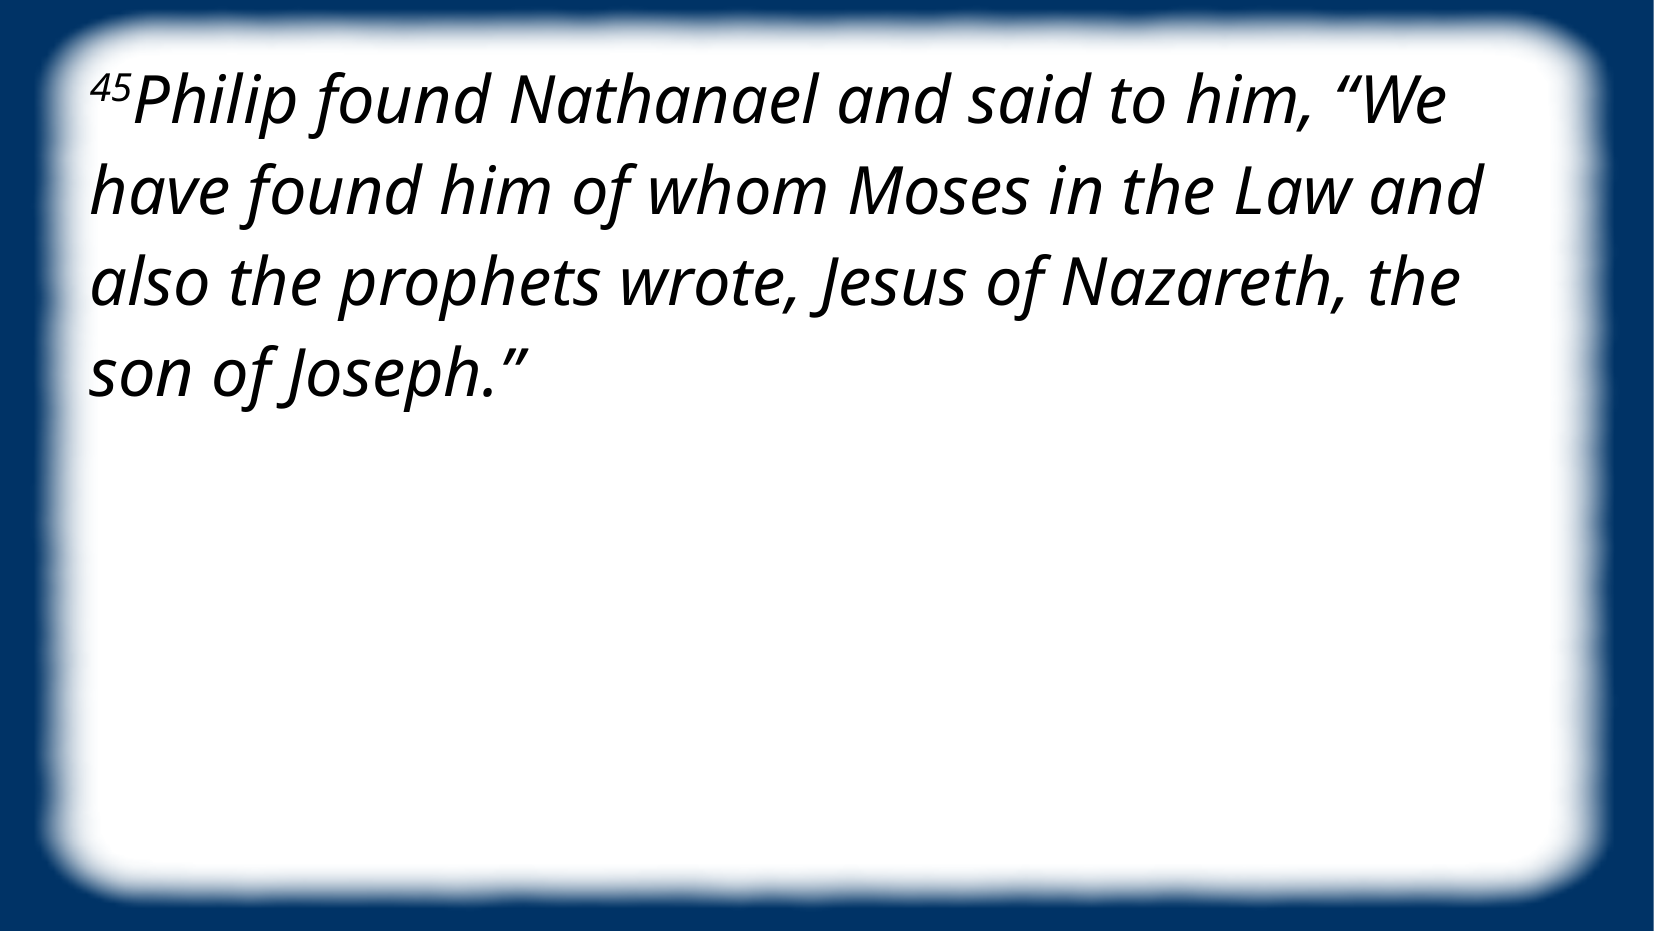

45Philip found Nathanael and said to him, “We have found him of whom Moses in the Law and also the prophets wrote, Jesus of Nazareth, the son of Joseph.”